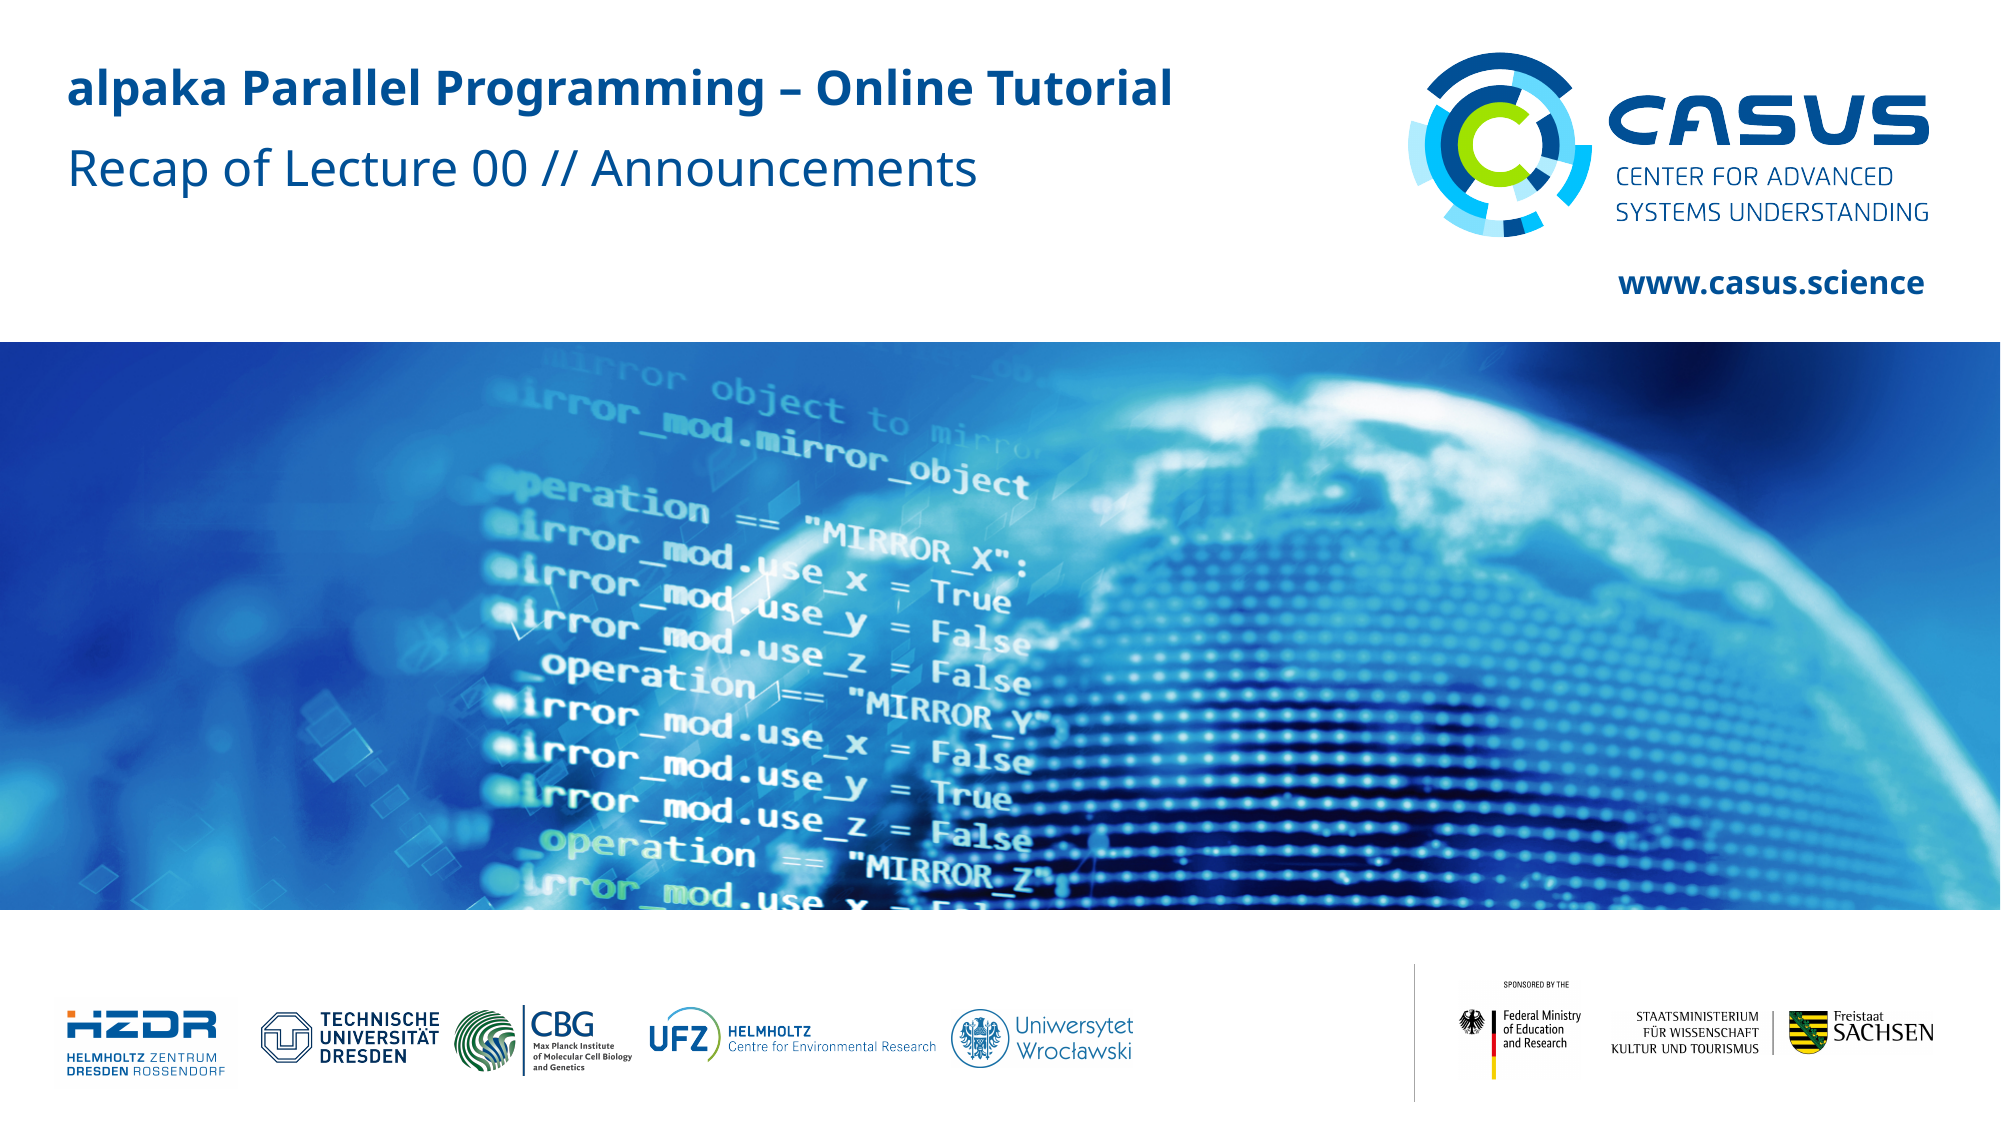

# alpaka Parallel Programming – Online Tutorial
Recap of Lecture 00 // Announcements